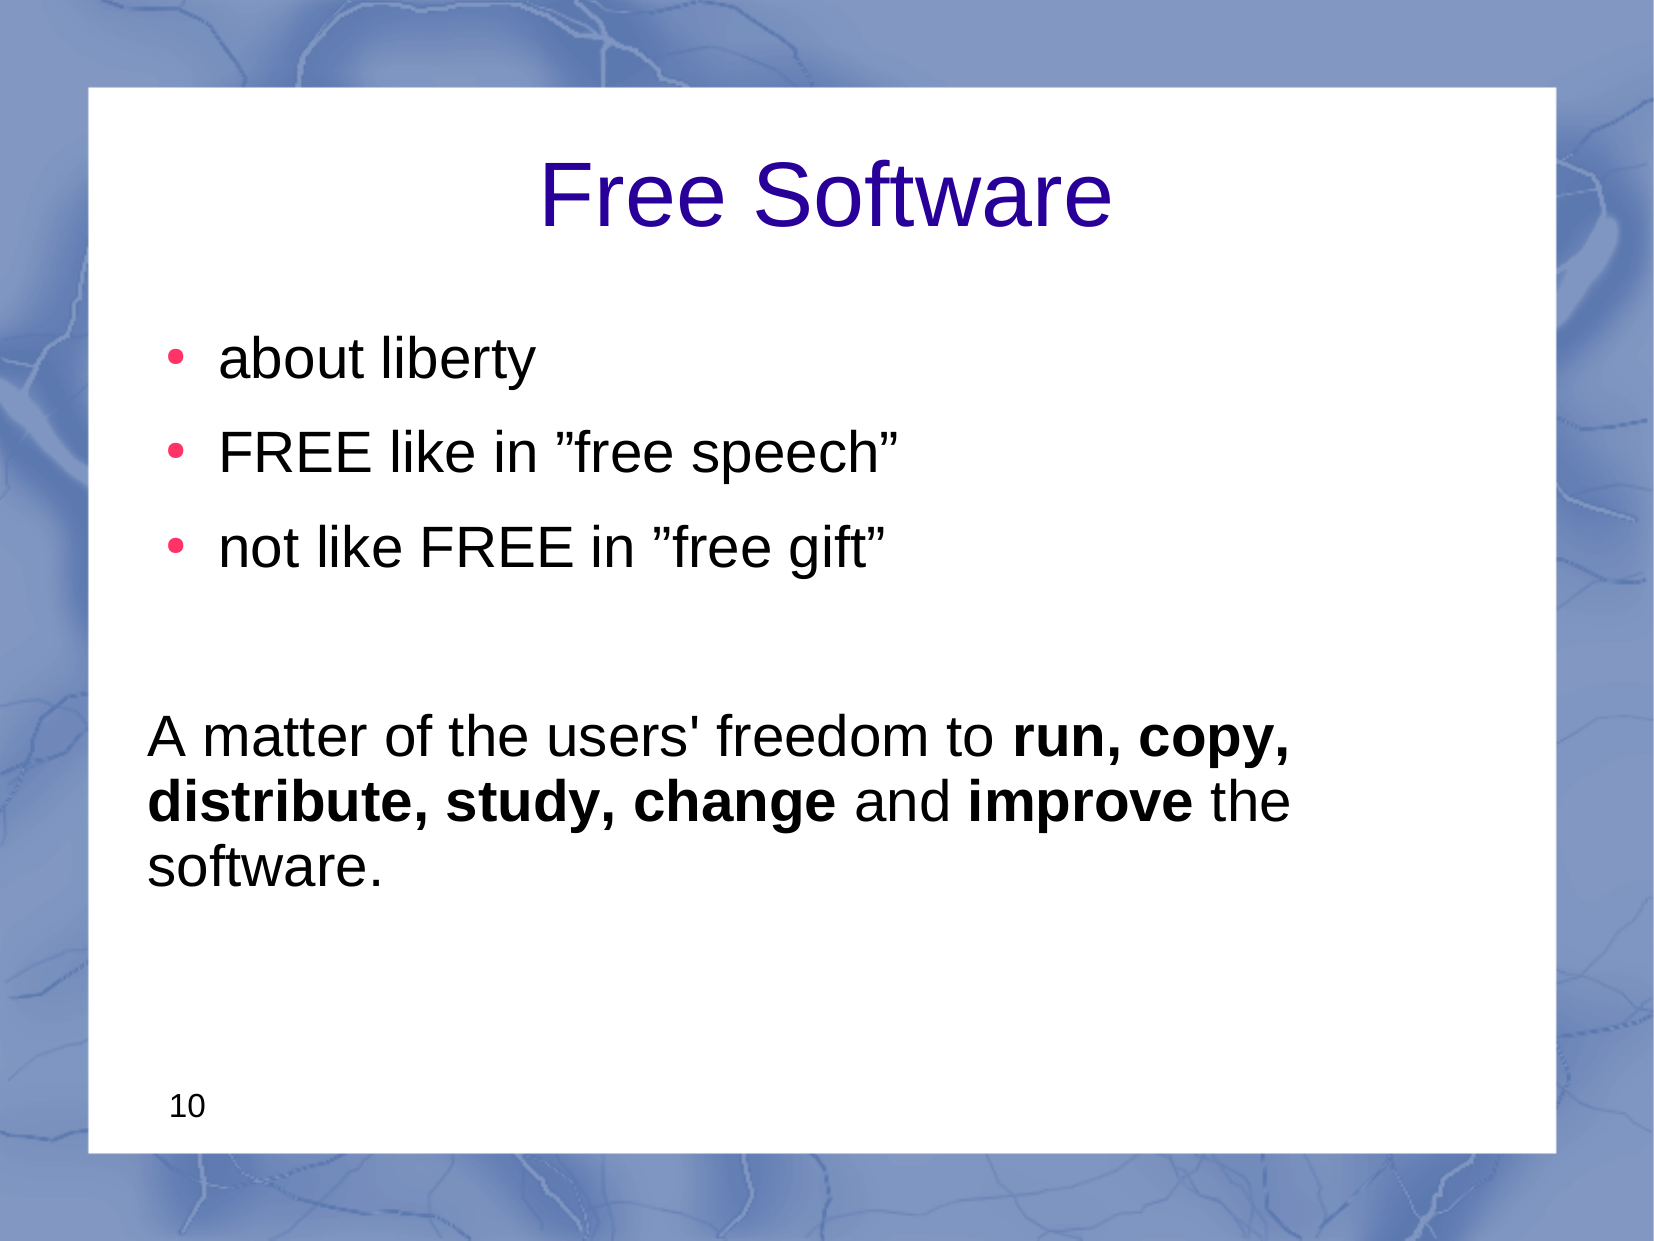

# Free Software
about liberty
FREE like in ”free speech”
not like FREE in ”free gift”
A matter of the users' freedom to run, copy, distribute, study, change and improve the software.
10